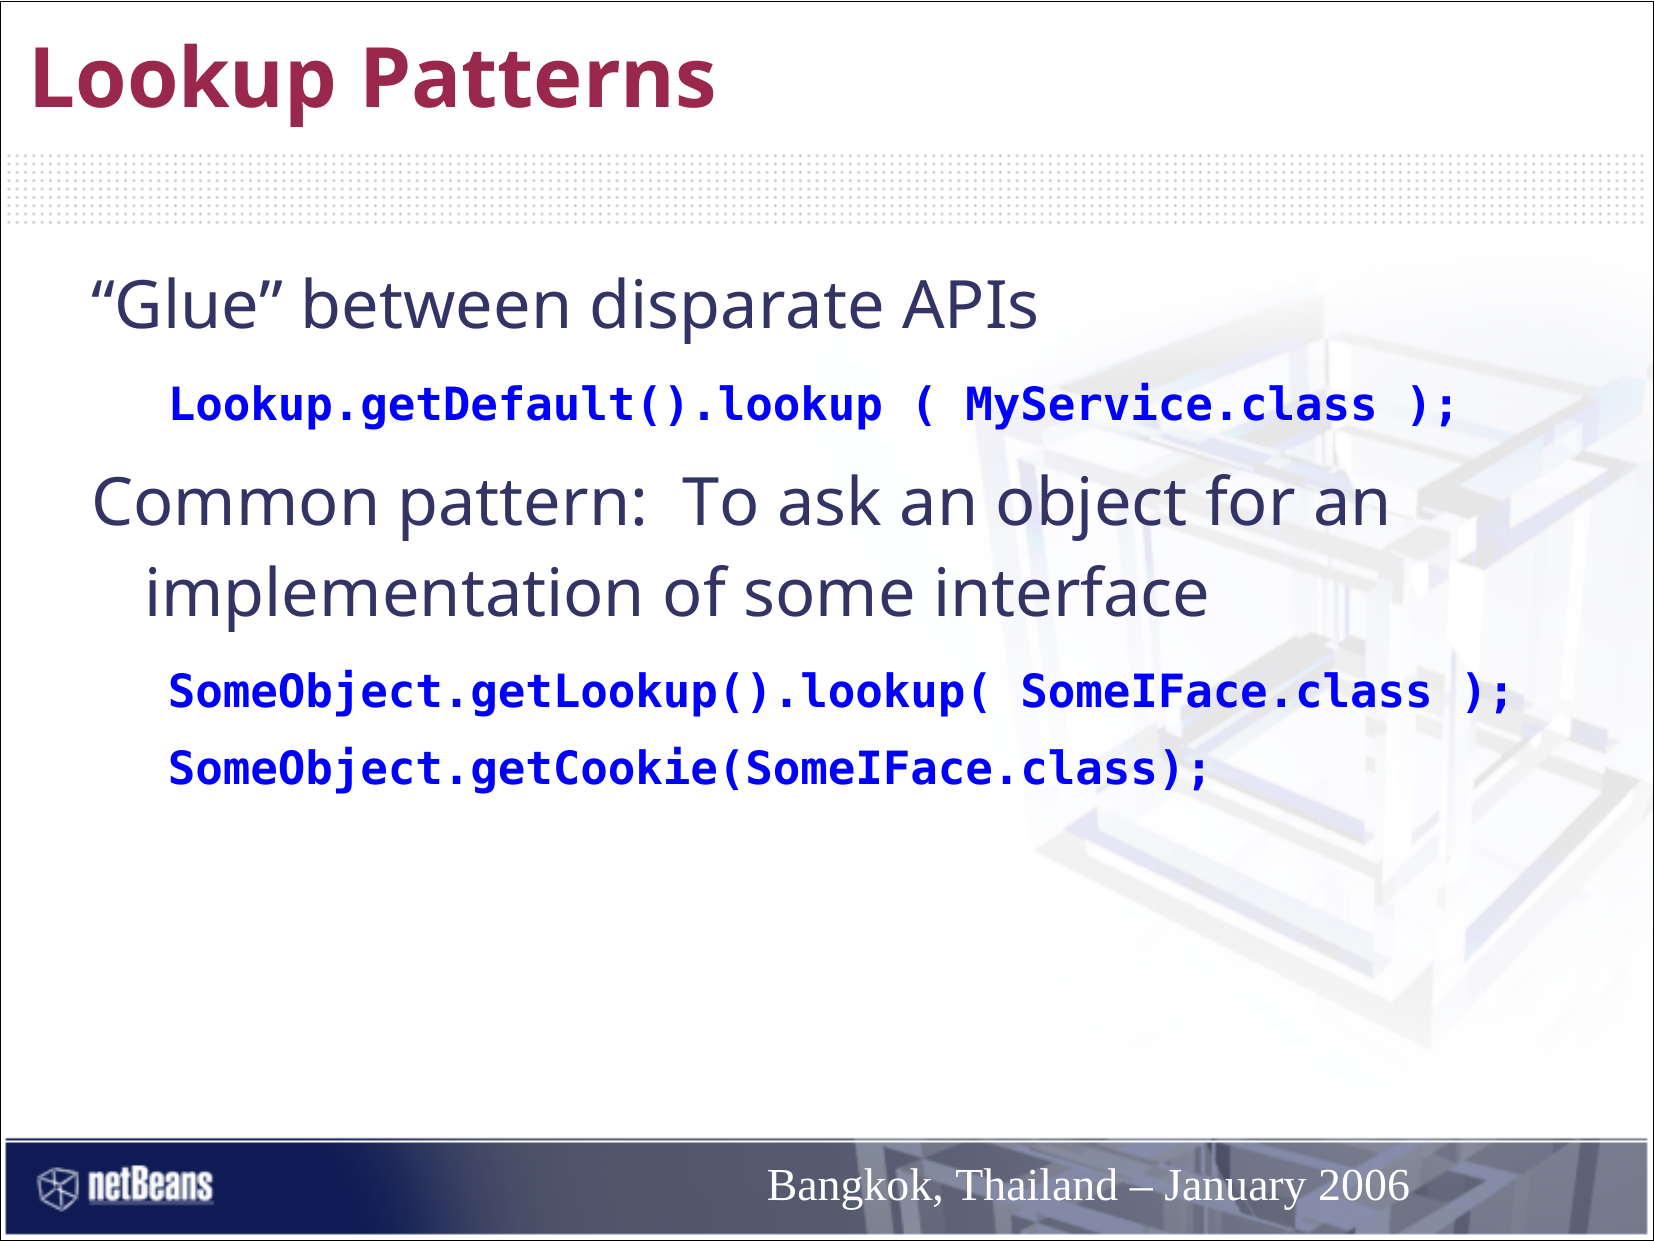

# Lookup Patterns
“Glue” between disparate APIs
Lookup.getDefault().lookup ( MyService.class );
Common pattern: To ask an object for an implementation of some interface
SomeObject.getLookup().lookup( SomeIFace.class );
SomeObject.getCookie(SomeIFace.class);